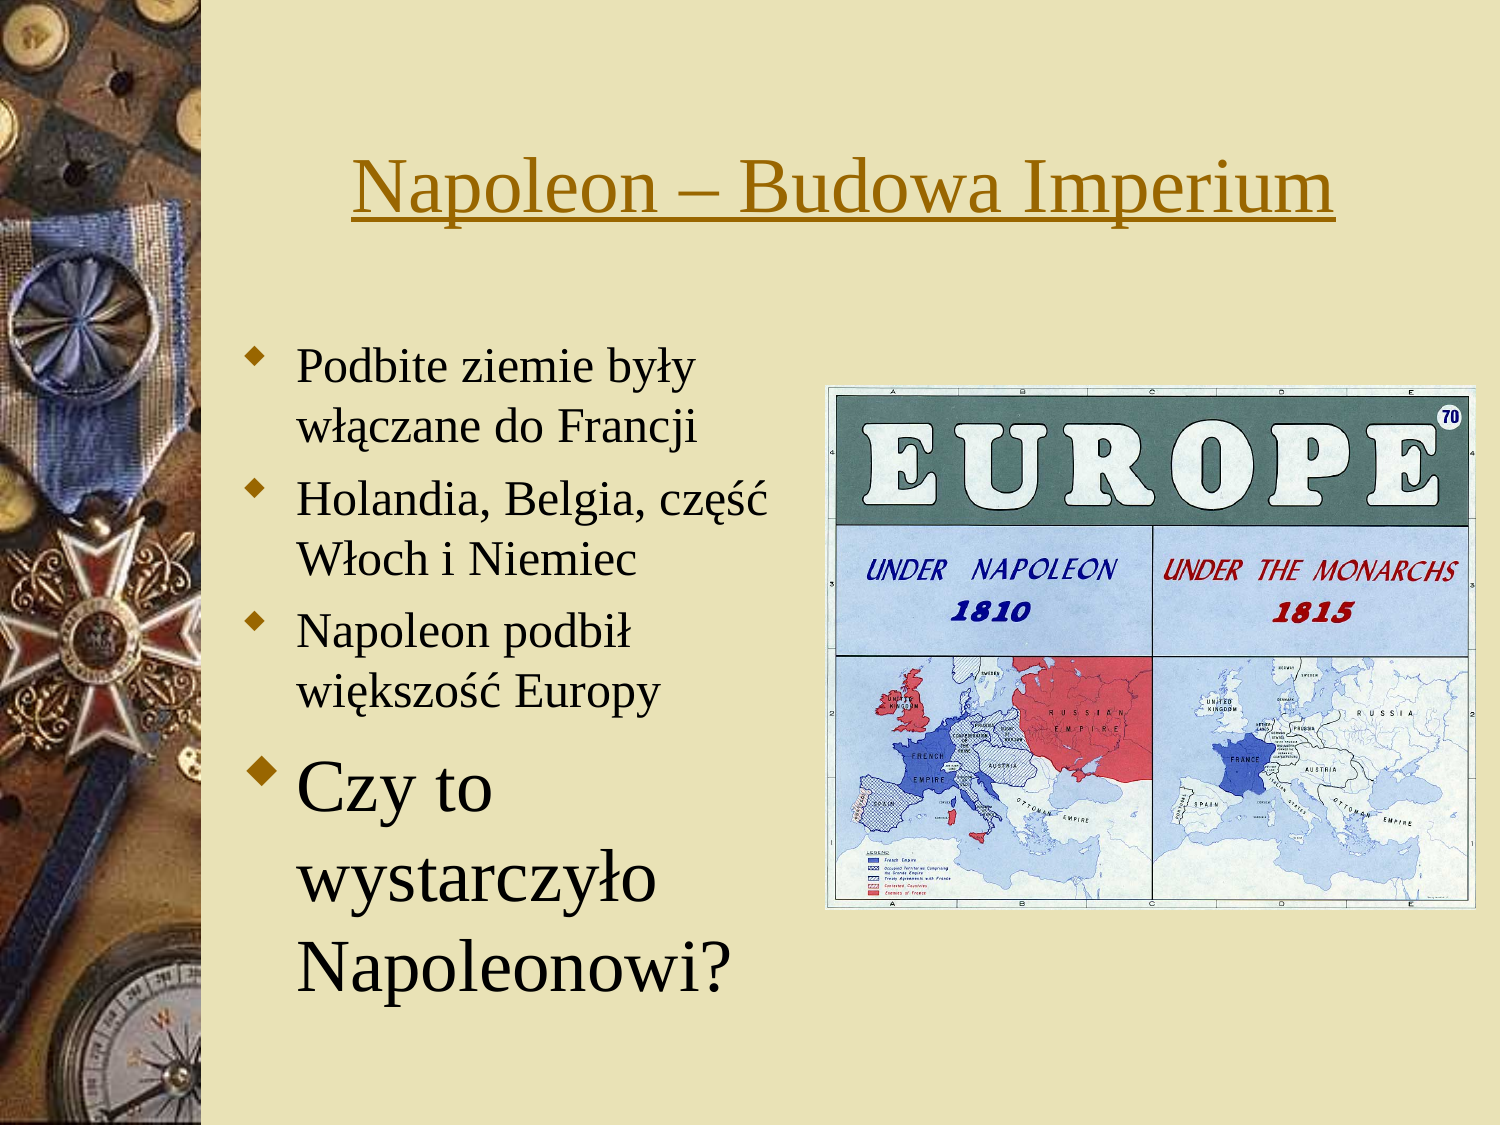

Napoleon – Budowa Imperium
Podbite ziemie były włączane do Francji
Holandia, Belgia, część Włoch i Niemiec
Napoleon podbił większość Europy
Czy to wystarczyło Napoleonowi?